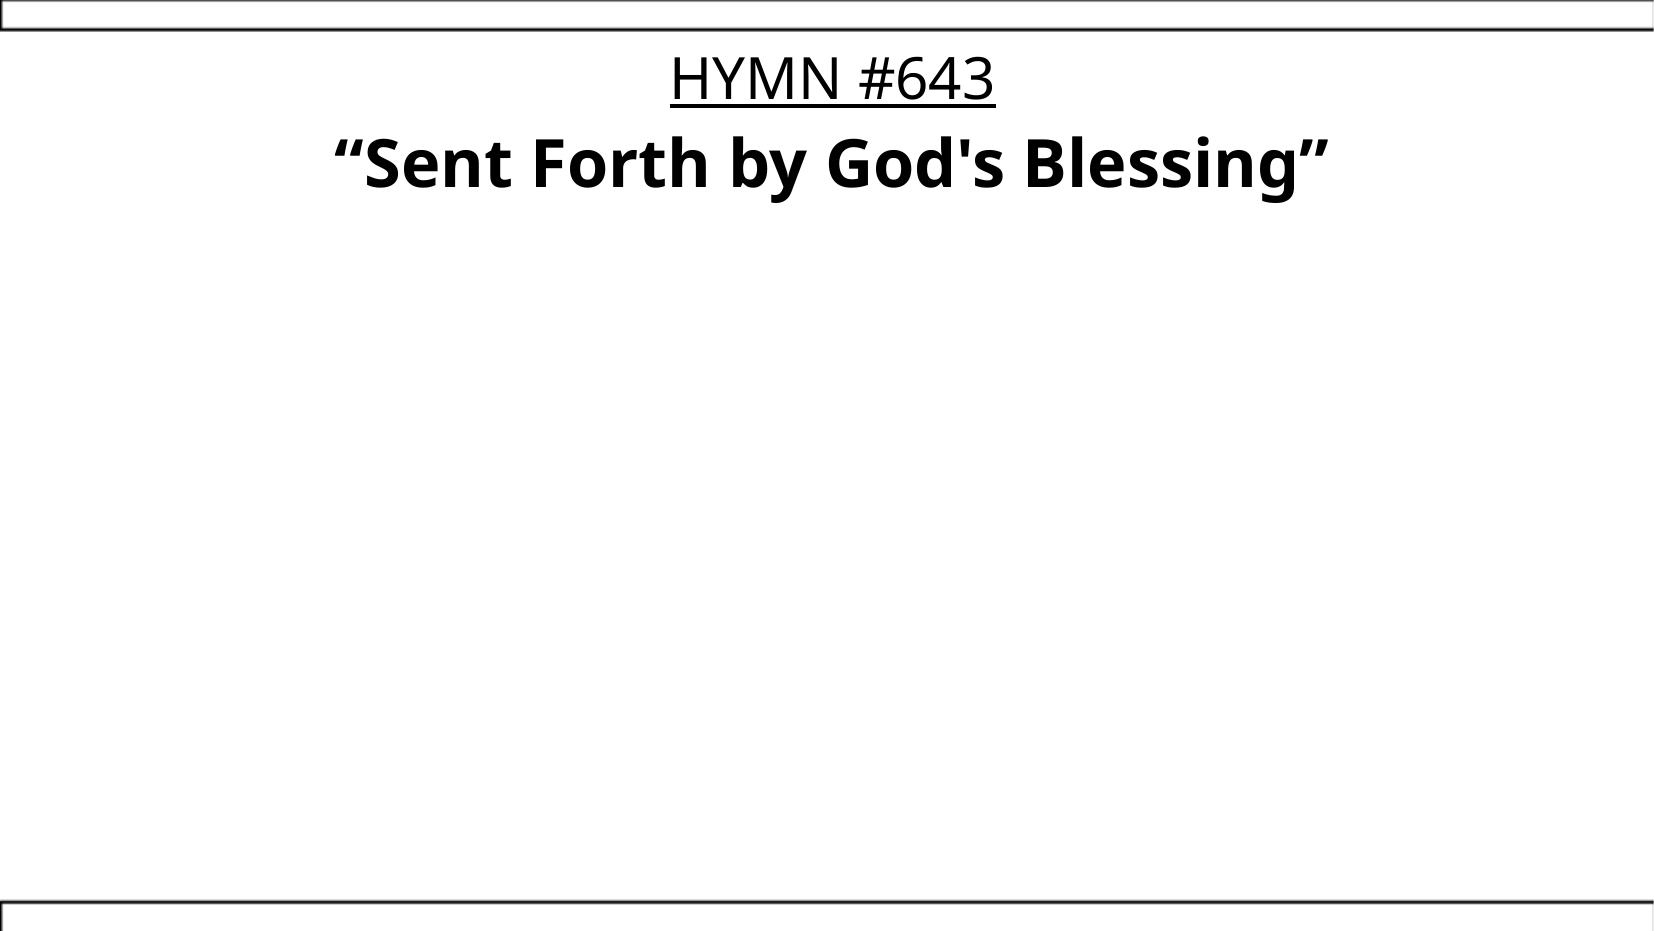

HYMN #643
“Sent Forth by God's Blessing”